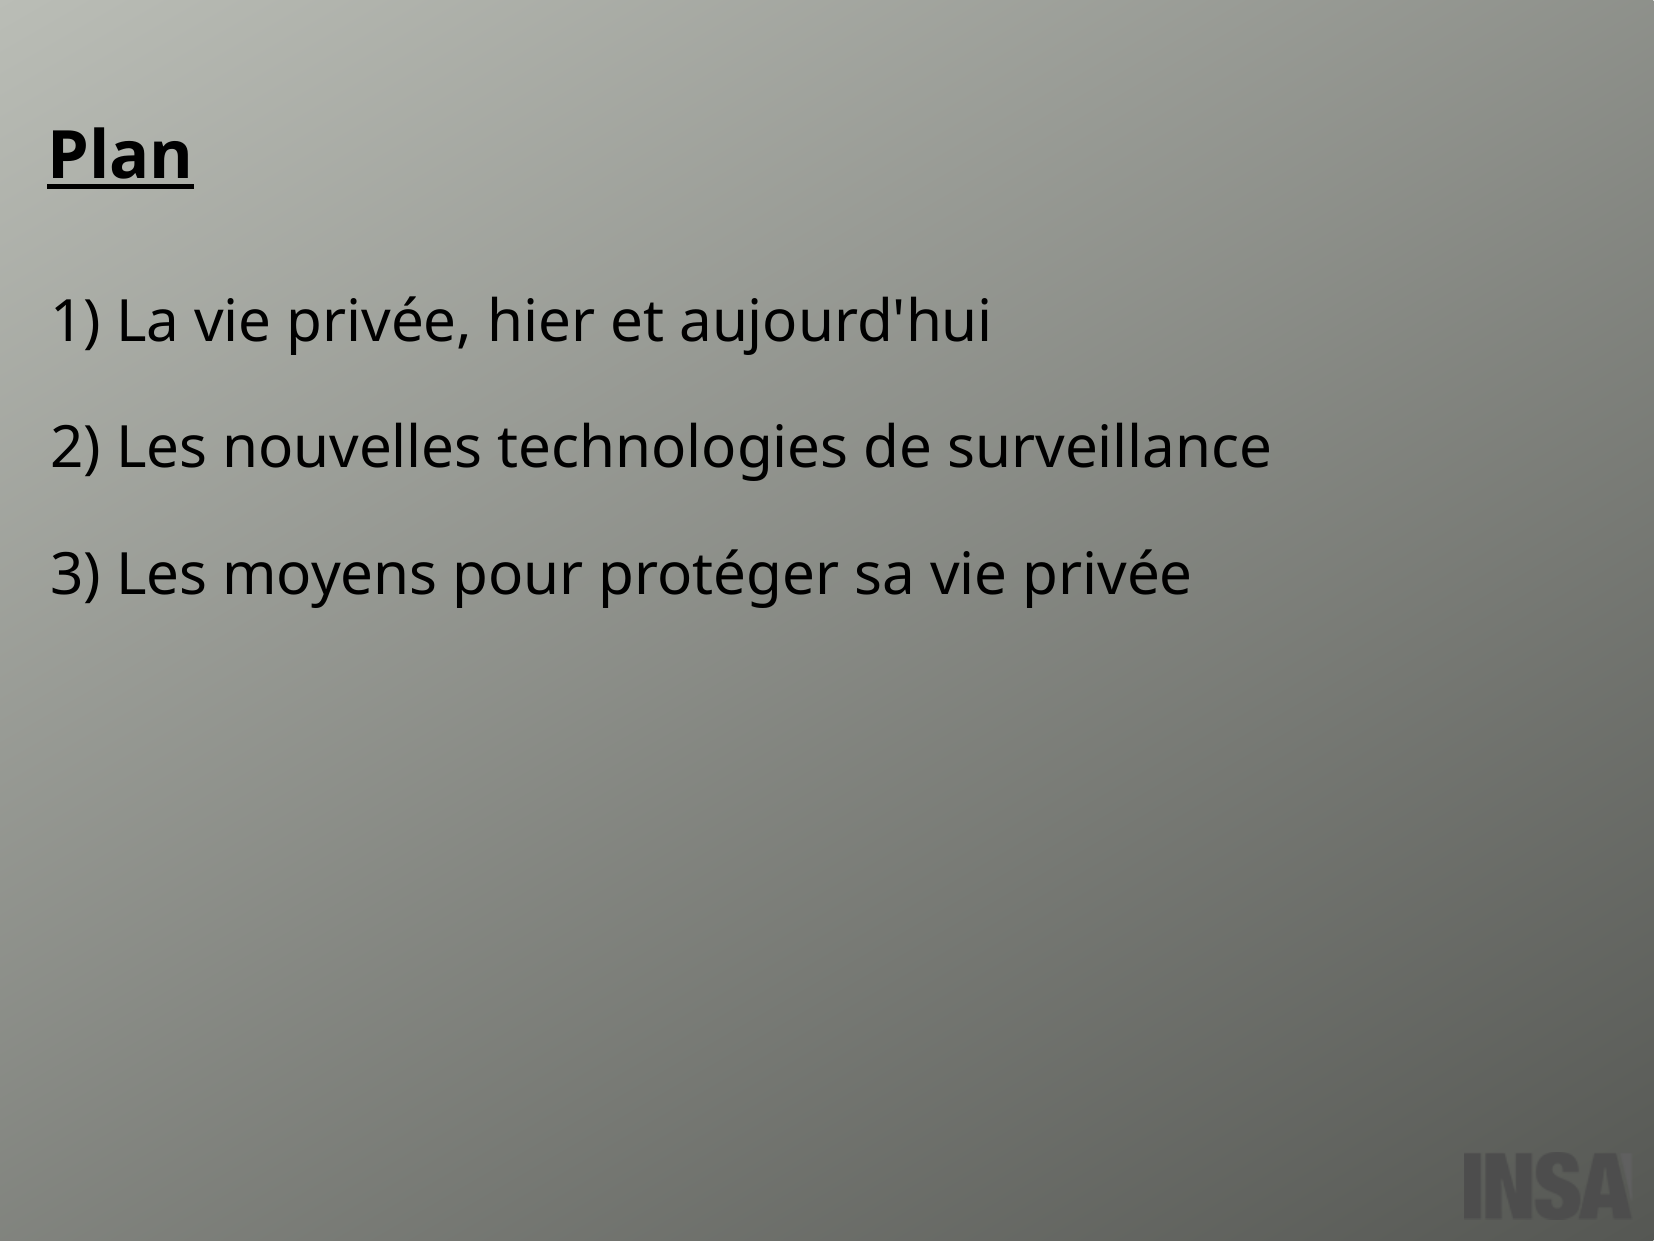

# Plan
 La vie privée, hier et aujourd'hui
 Les nouvelles technologies de surveillance
 Les moyens pour protéger sa vie privée